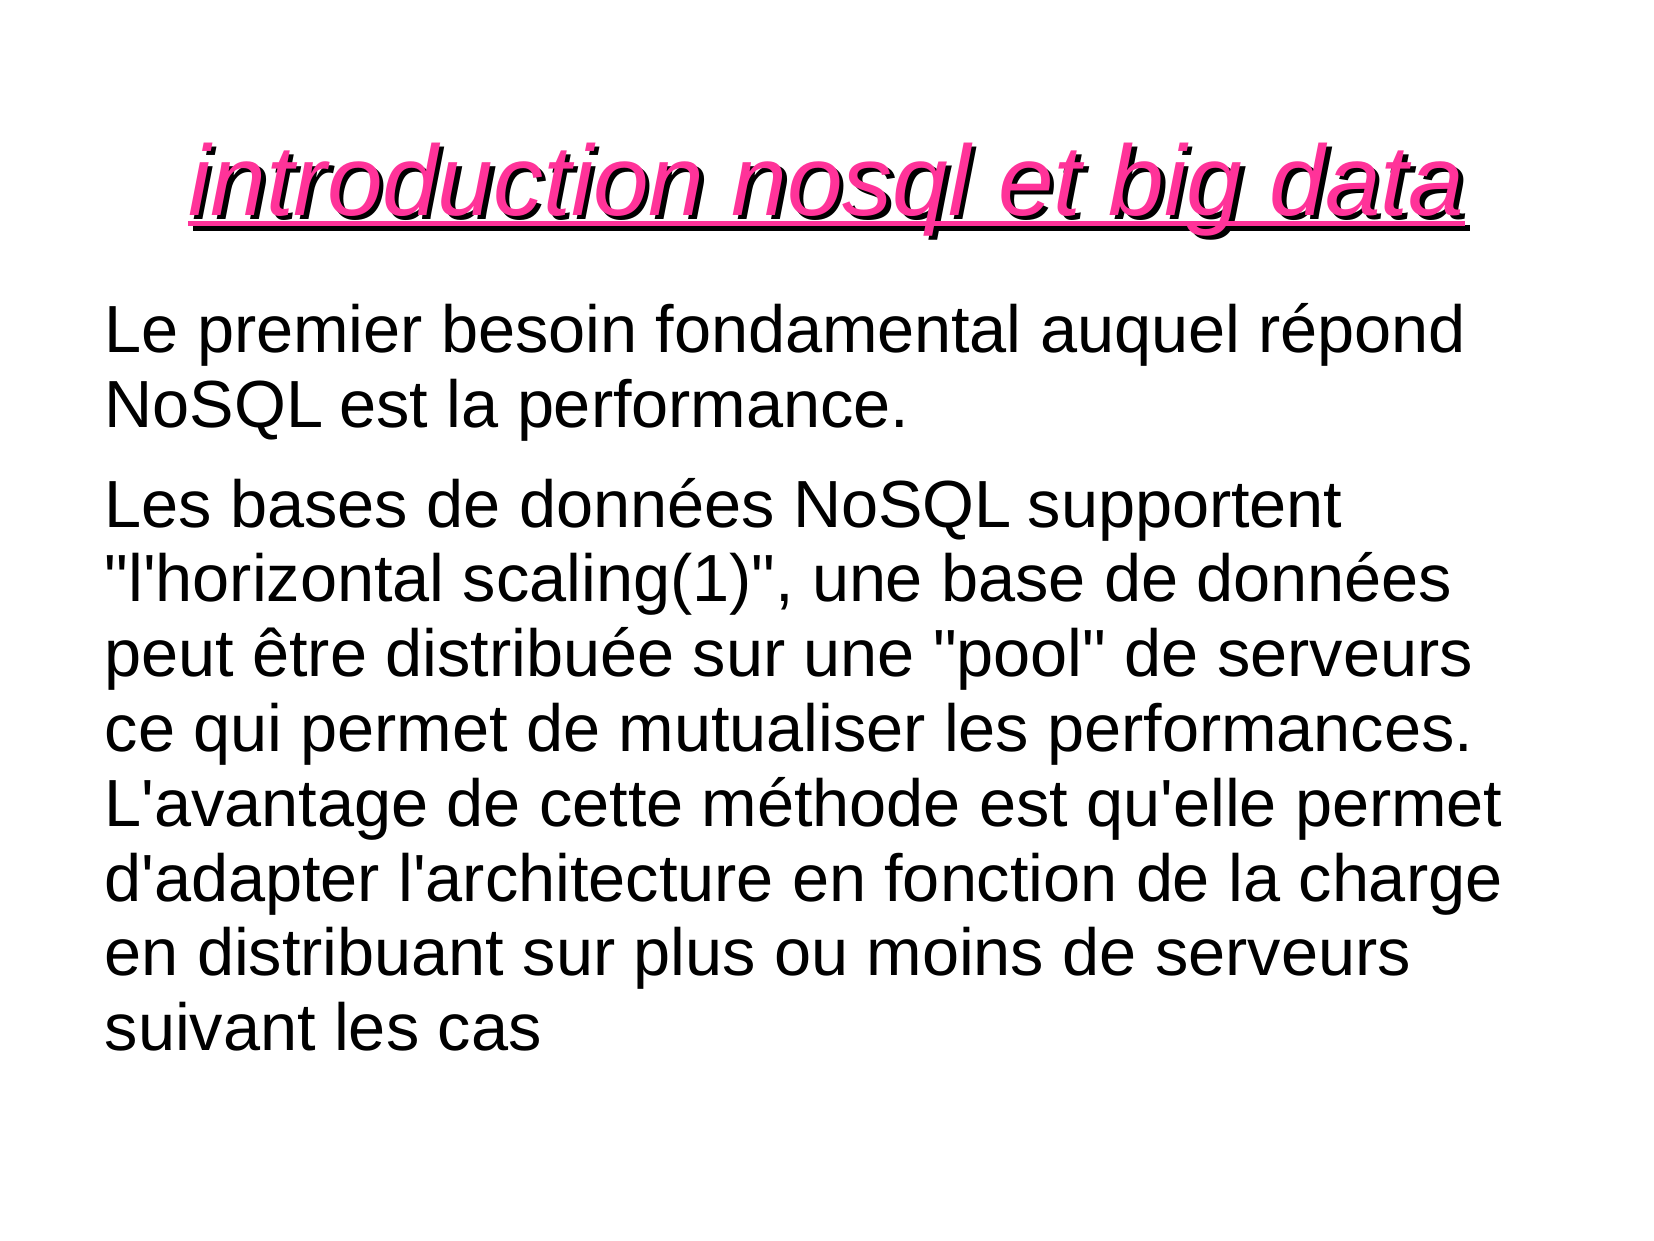

# introduction nosql et big data
Le premier besoin fondamental auquel répond NoSQL est la performance.
Les bases de données NoSQL supportent "l'horizontal scaling(1)", une base de données peut être distribuée sur une "pool" de serveurs ce qui permet de mutualiser les performances. L'avantage de cette méthode est qu'elle permet d'adapter l'architecture en fonction de la charge en distribuant sur plus ou moins de serveurs suivant les cas